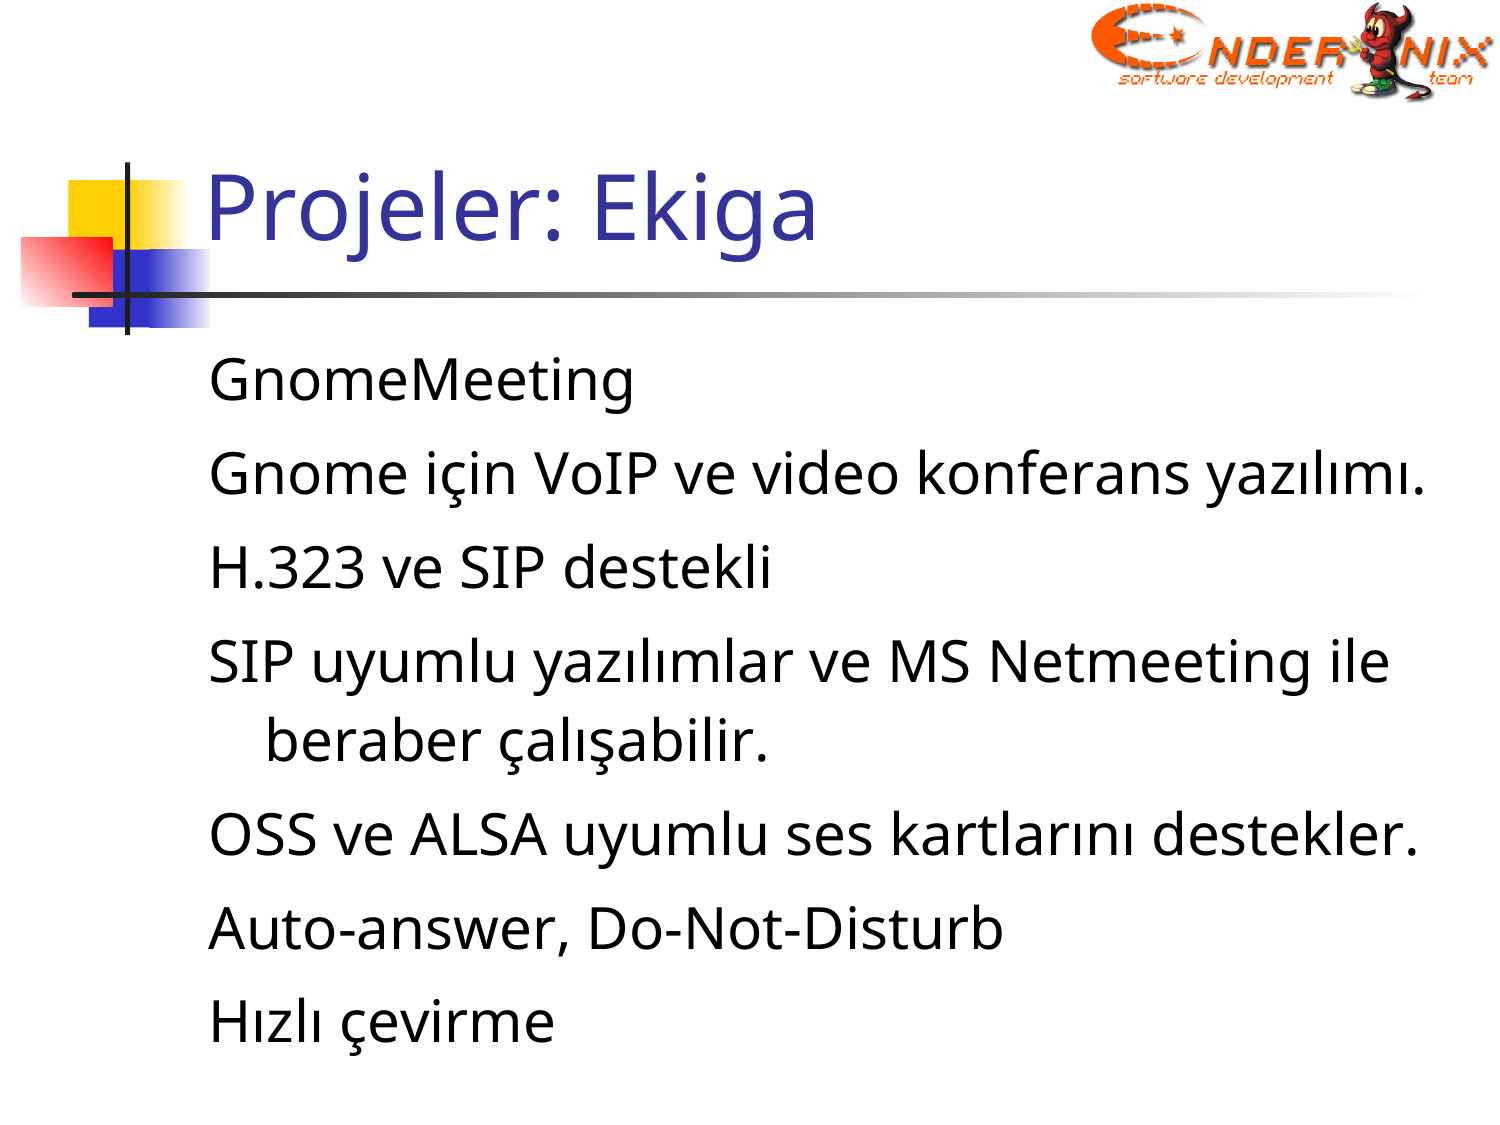

# Projeler: Ekiga
GnomeMeeting
Gnome için VoIP ve video konferans yazılımı.
H.323 ve SIP destekli
SIP uyumlu yazılımlar ve MS Netmeeting ile beraber çalışabilir.
OSS ve ALSA uyumlu ses kartlarını destekler.
Auto-answer, Do-Not-Disturb
Hızlı çevirme